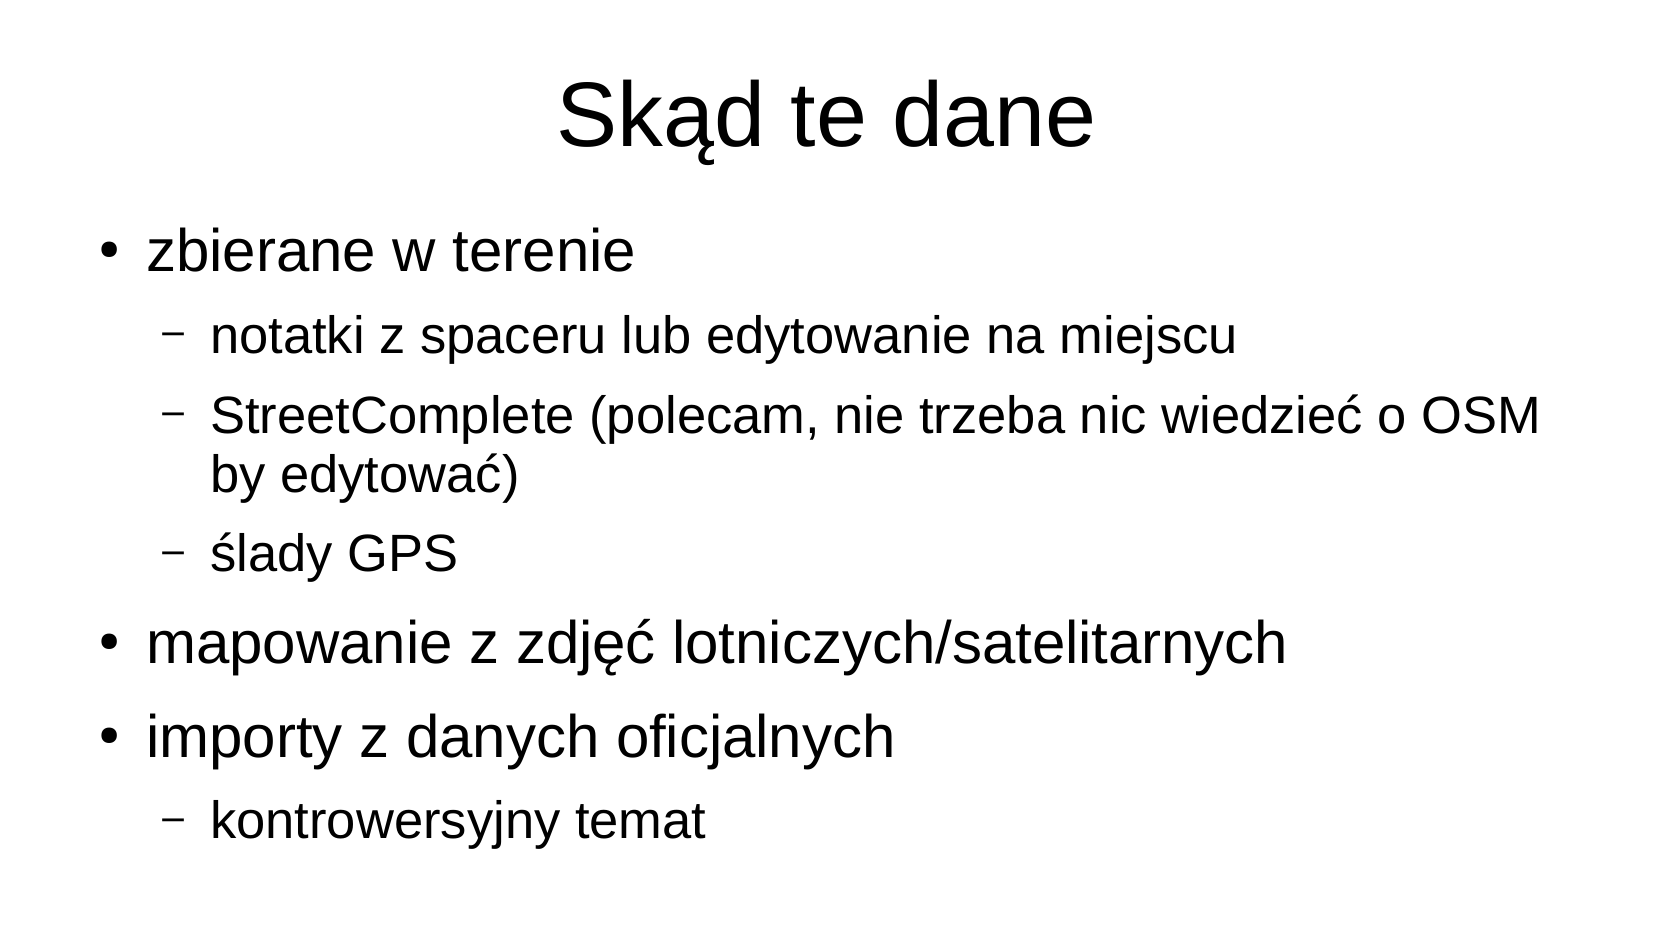

# Skąd te dane
zbierane w terenie
notatki z spaceru lub edytowanie na miejscu
StreetComplete (polecam, nie trzeba nic wiedzieć o OSM by edytować)
ślady GPS
mapowanie z zdjęć lotniczych/satelitarnych
importy z danych oficjalnych
kontrowersyjny temat